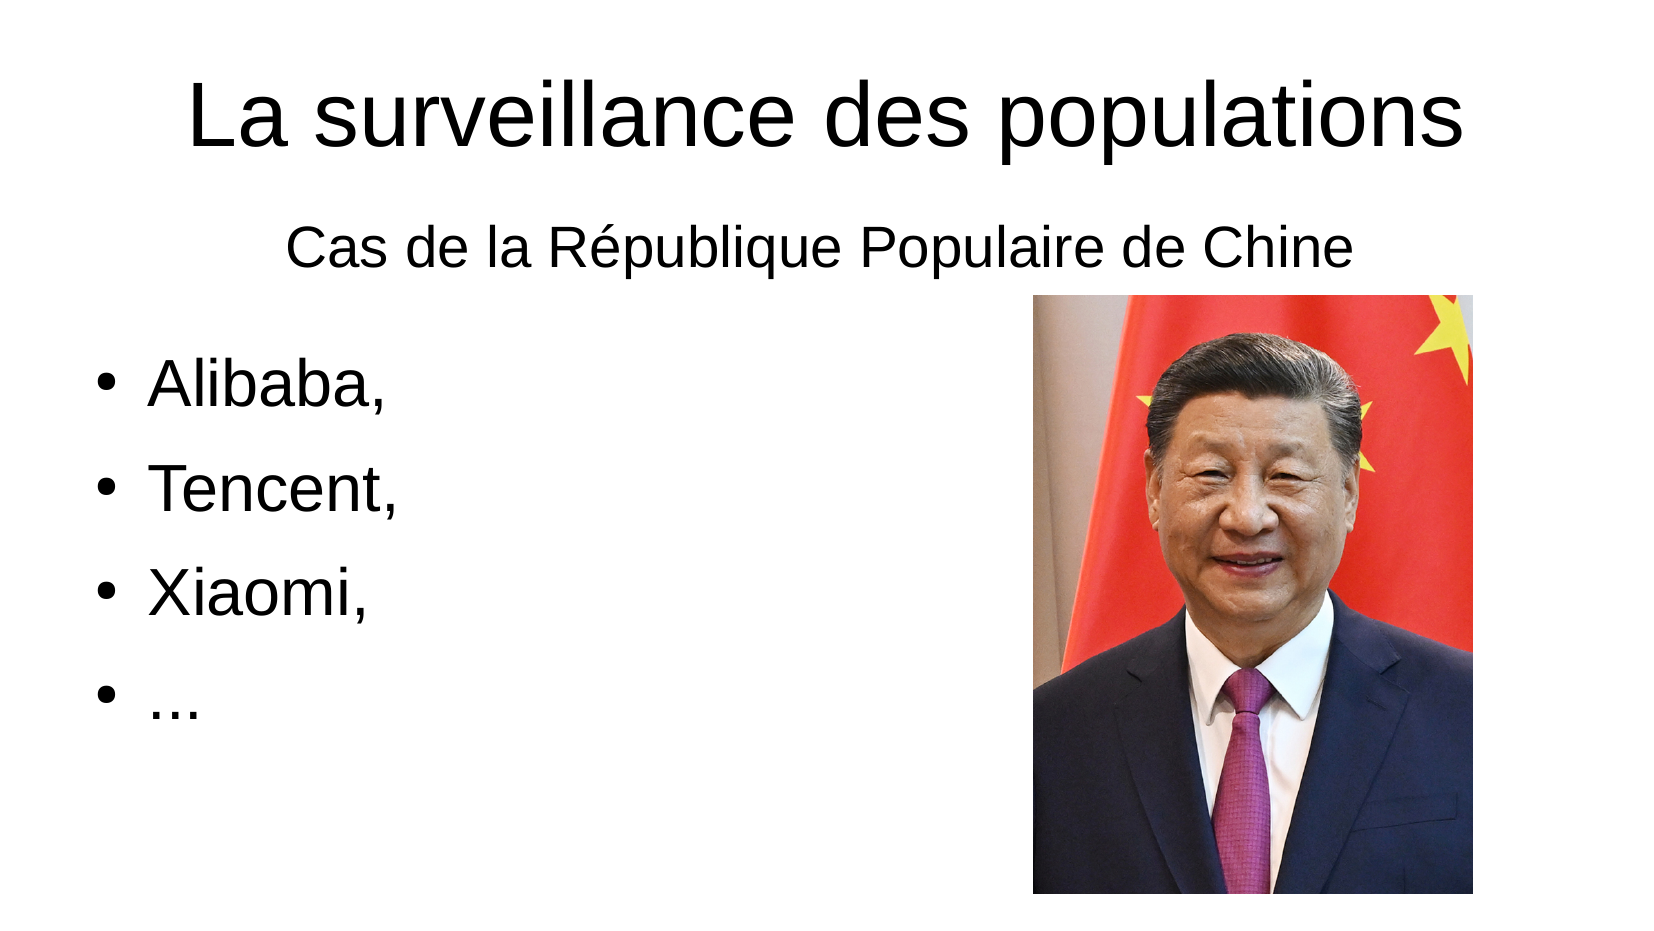

# La surveillance des populations
Cas de la République Populaire de Chine
Alibaba,
Tencent,
Xiaomi,
...